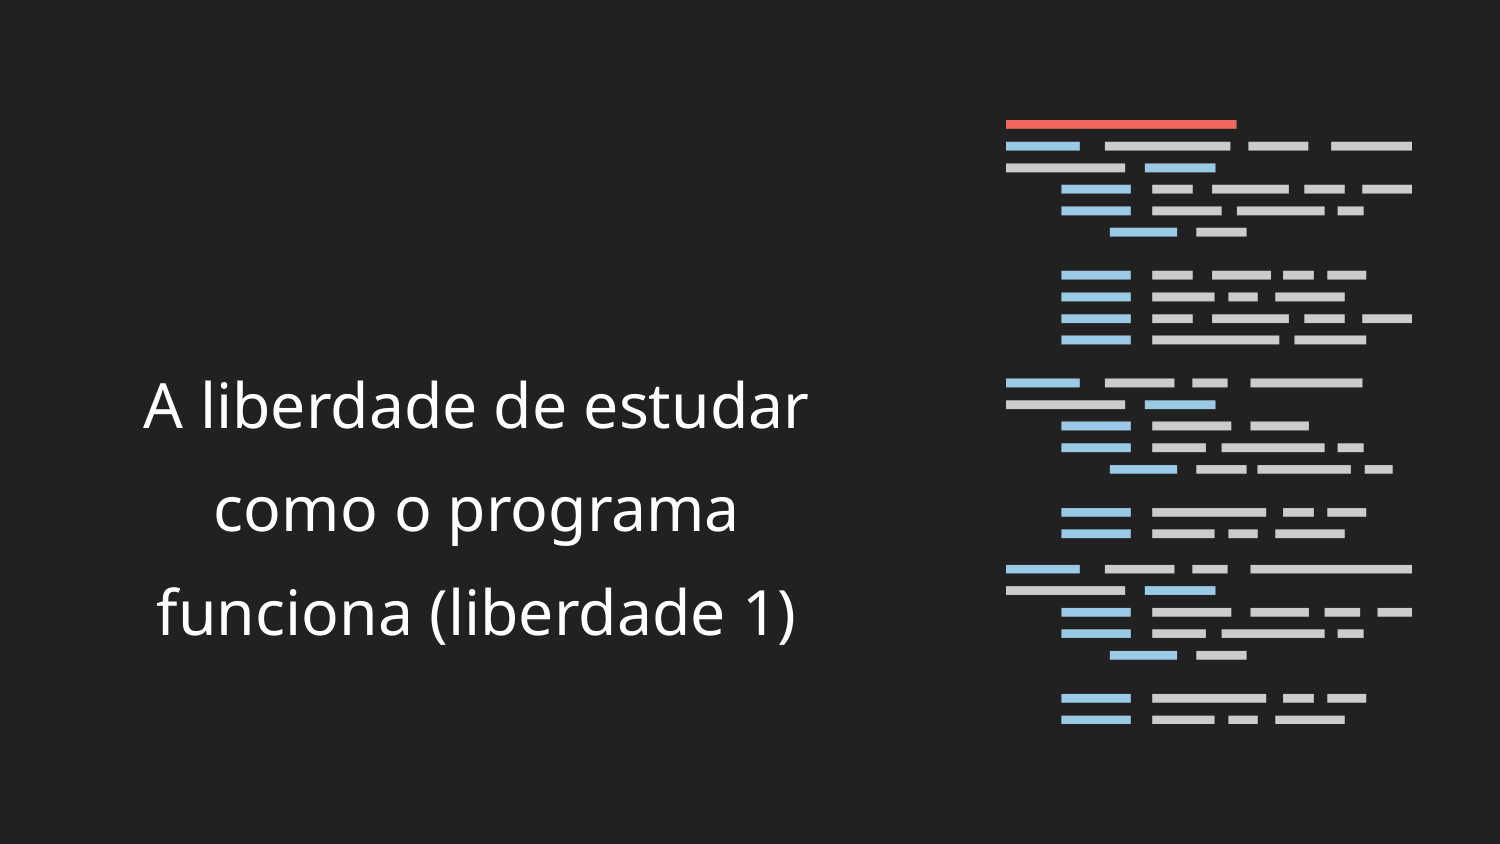

A liberdade de estudar como o programa funciona (liberdade 1)